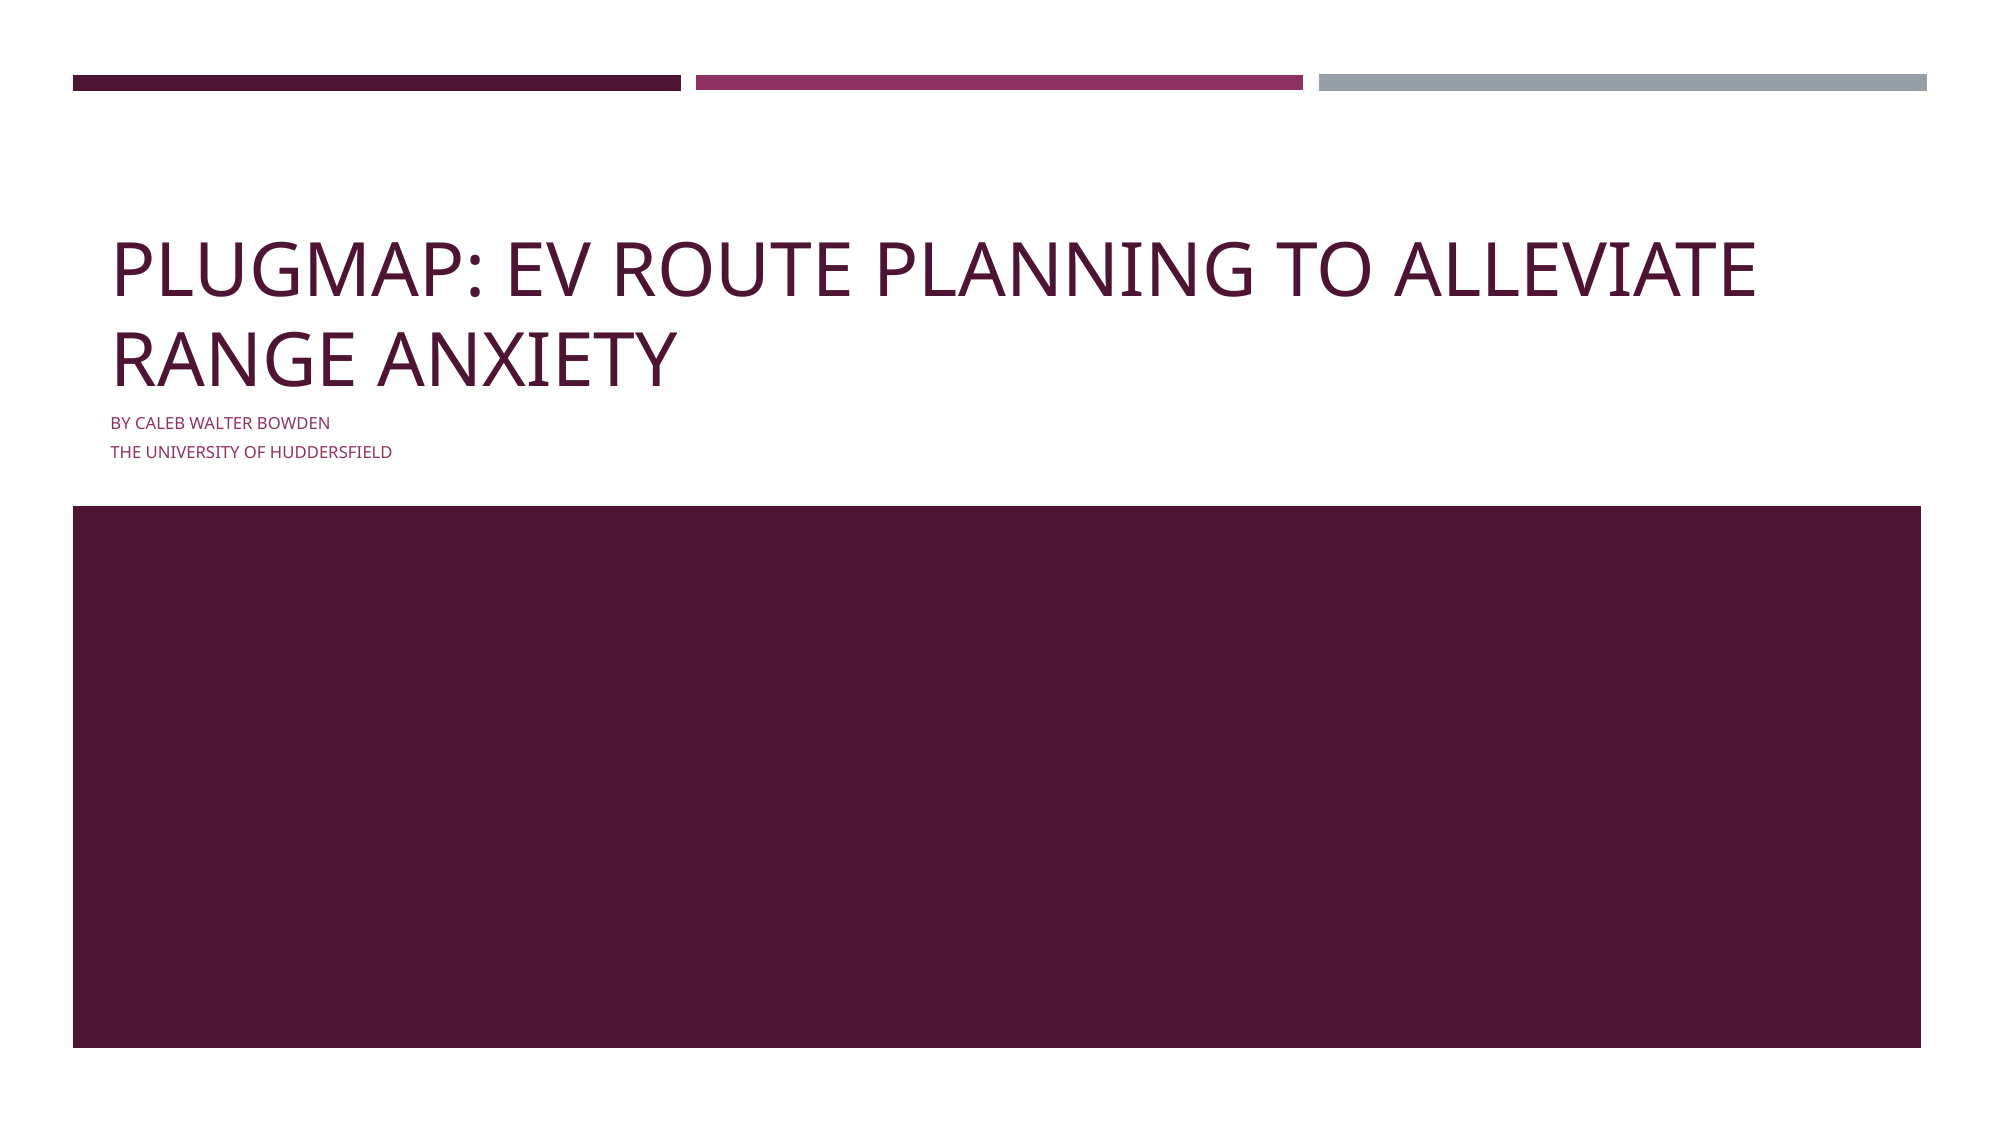

# PlugMap: EV Route Planning To Alleviate Range Anxiety
By Caleb Walter Bowden
The University Of Huddersfield